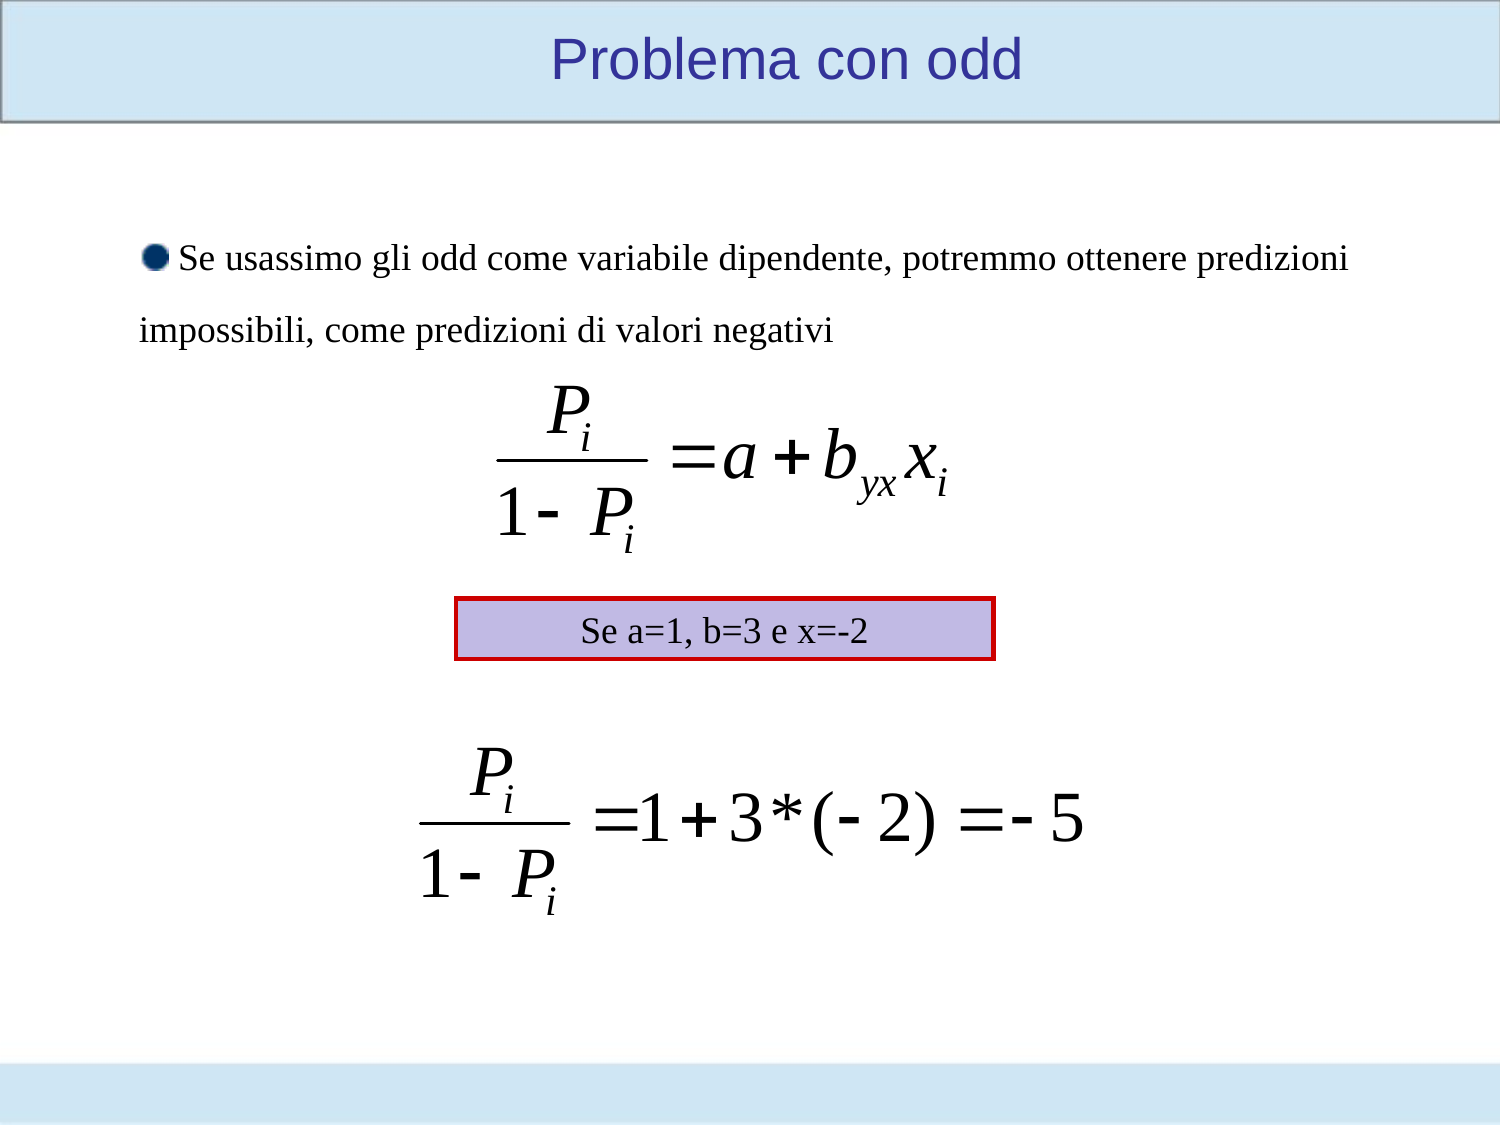

# Problema con odd
 Se usassimo gli odd come variabile dipendente, potremmo ottenere predizioni impossibili, come predizioni di valori negativi
Se a=1, b=3 e x=-2